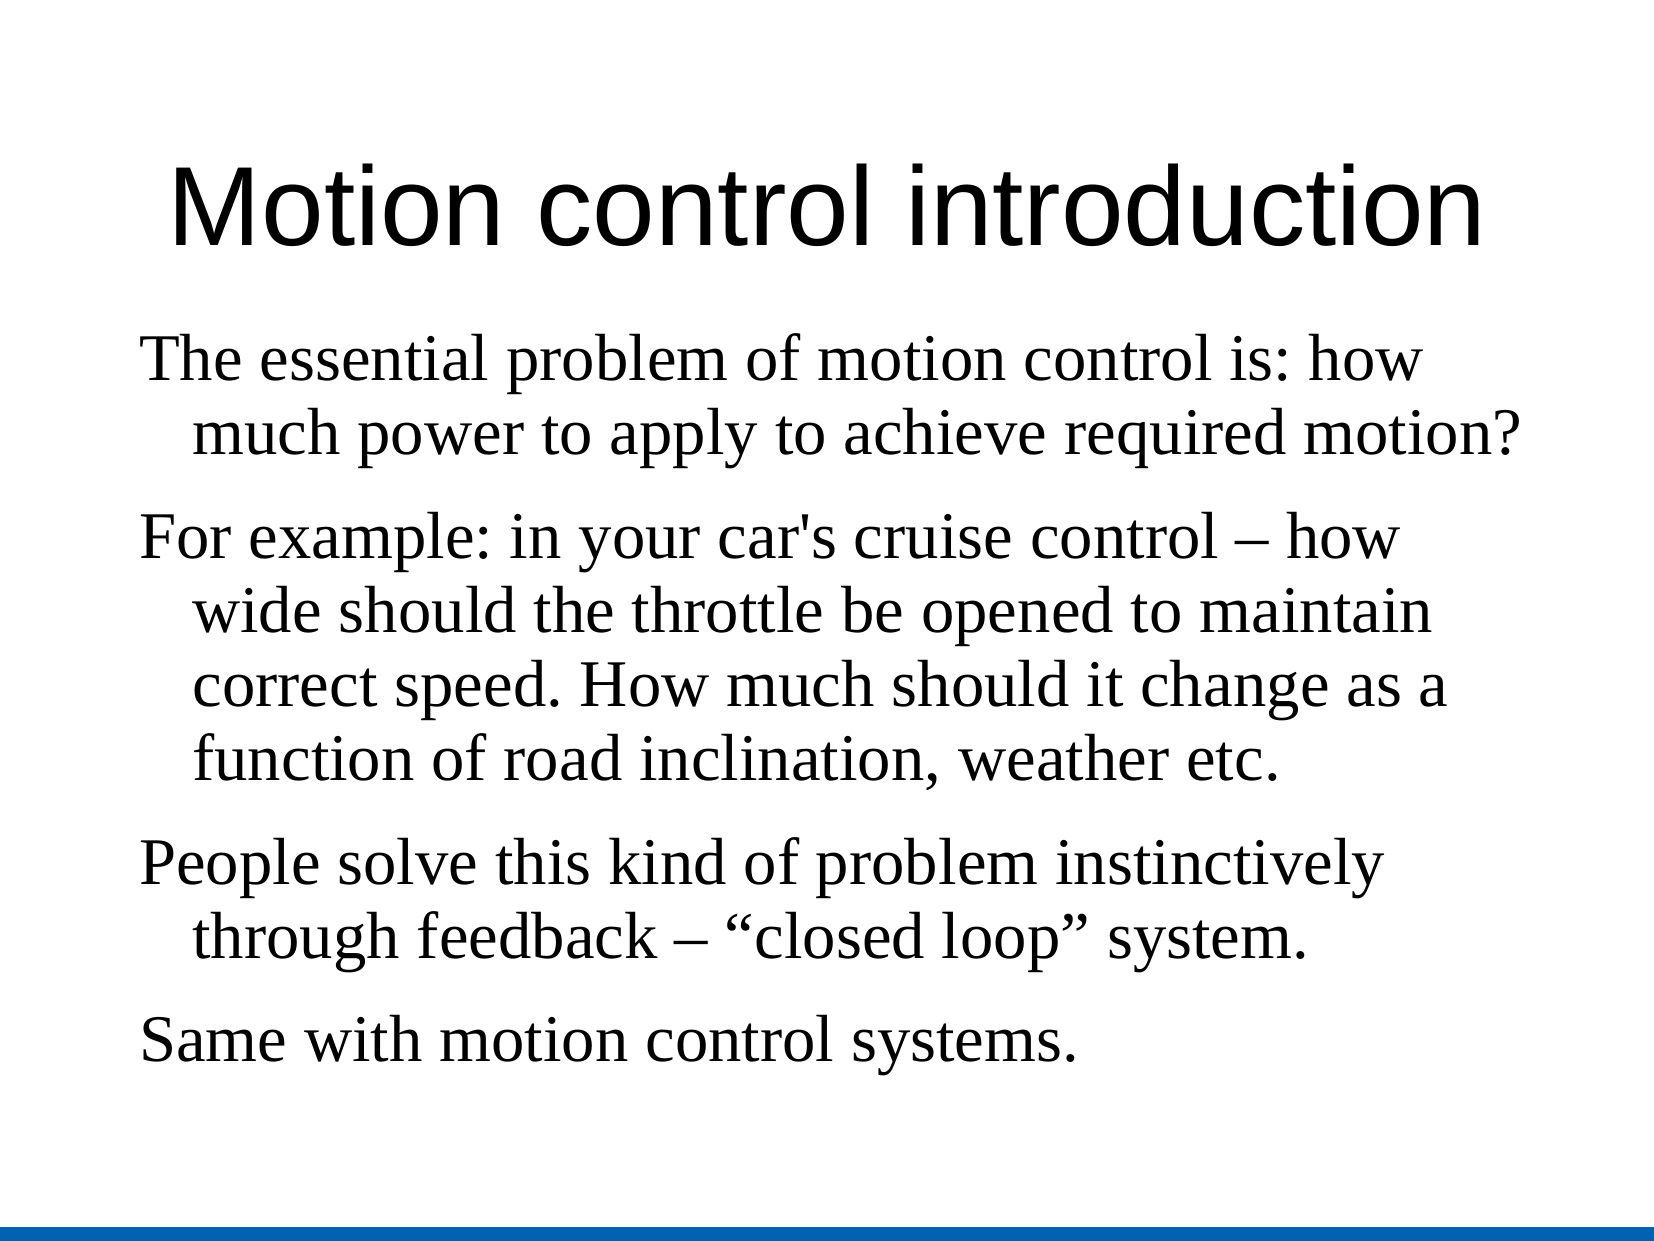

# Motion control introduction
The essential problem of motion control is: how much power to apply to achieve required motion?
For example: in your car's cruise control – how wide should the throttle be opened to maintain correct speed. How much should it change as a function of road inclination, weather etc.
People solve this kind of problem instinctively through feedback – “closed loop” system.
Same with motion control systems.